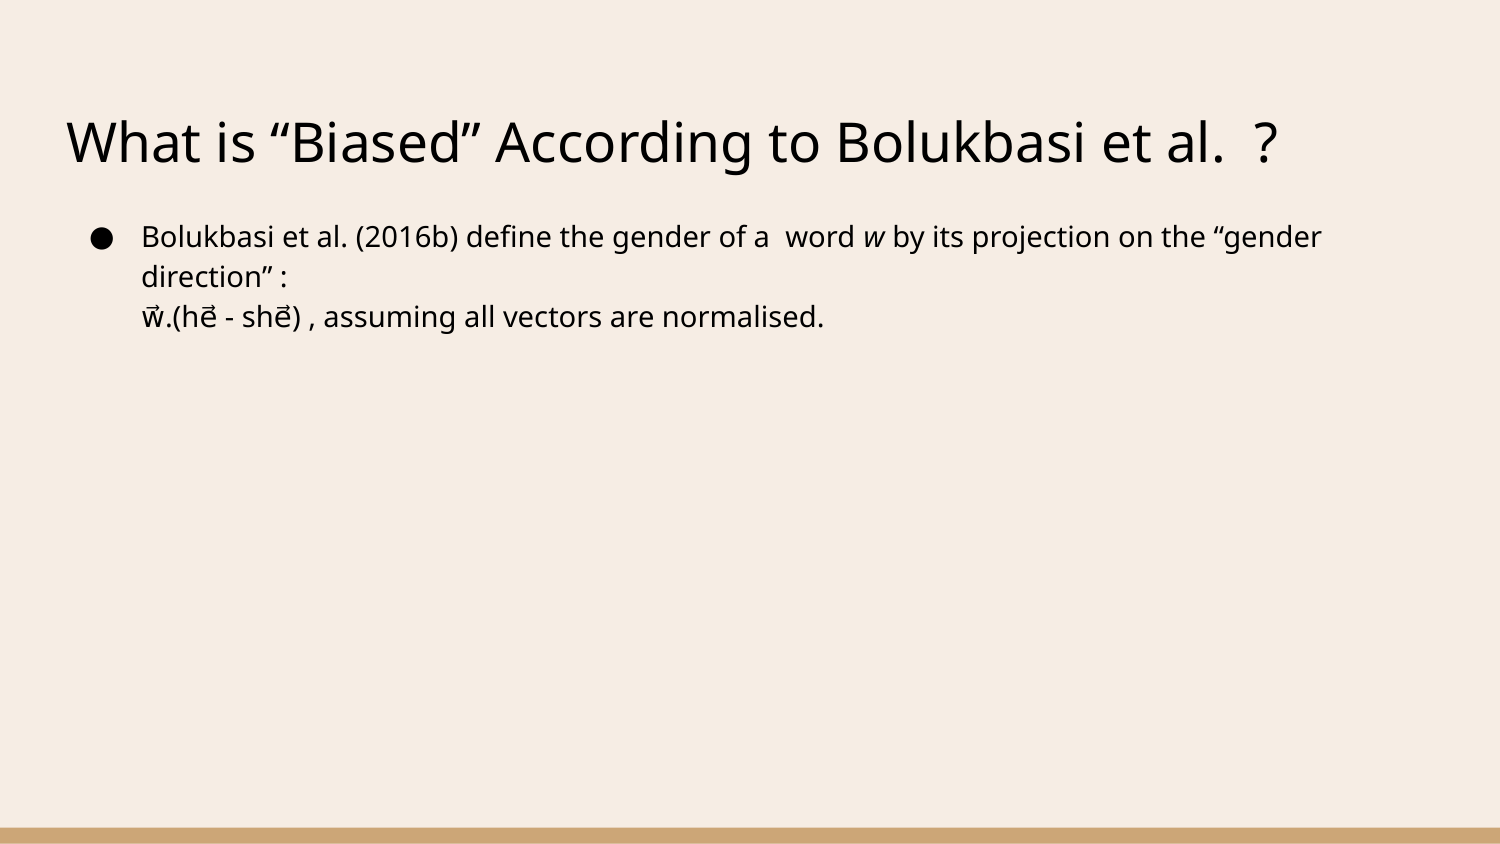

# What is “Biased” According to Bolukbasi et al. ?
Bolukbasi et al. (2016b) define the gender of a word w by its projection on the “gender direction” :
w⃗.(he⃗ - she⃗) , assuming all vectors are normalised.